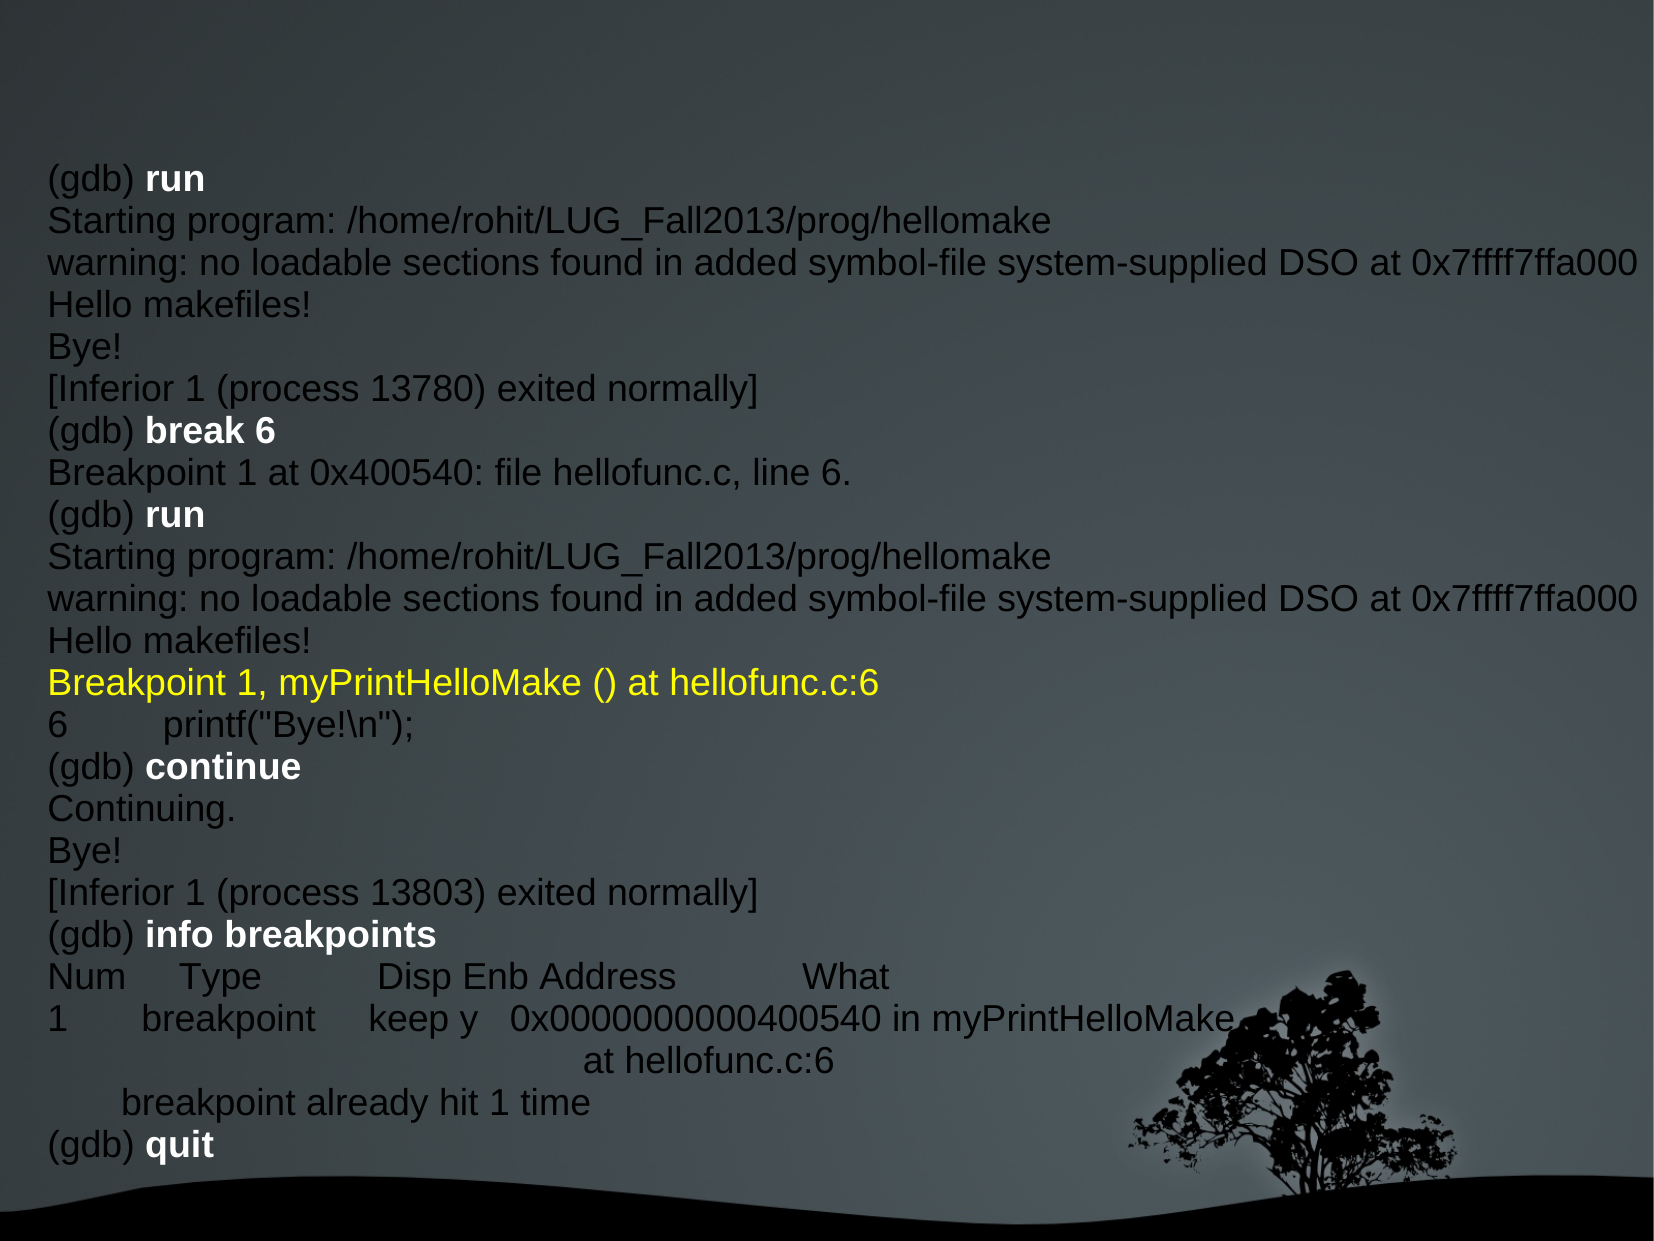

(gdb) run
Starting program: /home/rohit/LUG_Fall2013/prog/hellomake
warning: no loadable sections found in added symbol-file system-supplied DSO at 0x7ffff7ffa000
Hello makefiles!
Bye!
[Inferior 1 (process 13780) exited normally]
(gdb) break 6
Breakpoint 1 at 0x400540: file hellofunc.c, line 6.
(gdb) run
Starting program: /home/rohit/LUG_Fall2013/prog/hellomake
warning: no loadable sections found in added symbol-file system-supplied DSO at 0x7ffff7ffa000
Hello makefiles!
Breakpoint 1, myPrintHelloMake () at hellofunc.c:6
6	 printf("Bye!\n");
(gdb) continue
Continuing.
Bye!
[Inferior 1 (process 13803) exited normally]
(gdb) info breakpoints
Num Type Disp Enb Address What
1 breakpoint keep y 0x0000000000400540 in myPrintHelloMake
 at hellofunc.c:6
	breakpoint already hit 1 time
(gdb) quit